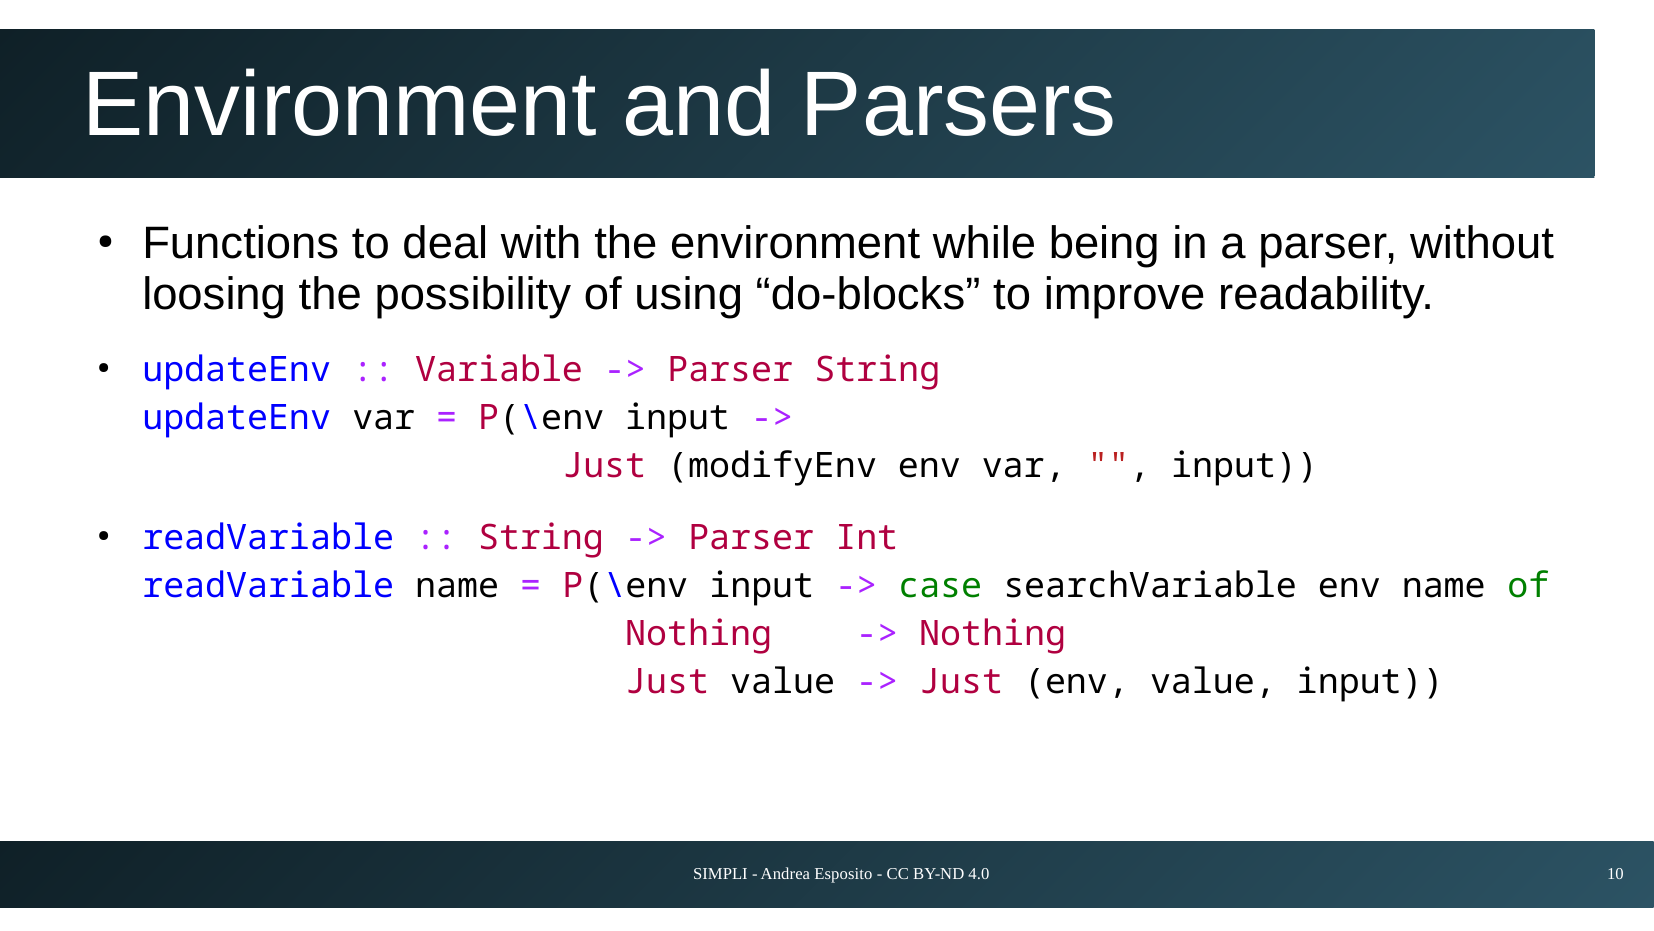

# Environment and Parsers
Functions to deal with the environment while being in a parser, without loosing the possibility of using “do-blocks” to improve readability.
updateEnv :: Variable -> Parser String
updateEnv var = P(\env input ->
 Just (modifyEnv env var, "", input))
readVariable :: String -> Parser Int
readVariable name = P(\env input -> case searchVariable env name of
 Nothing -> Nothing
 Just value -> Just (env, value, input))
SIMPLI - Andrea Esposito - CC BY-ND 4.0
10